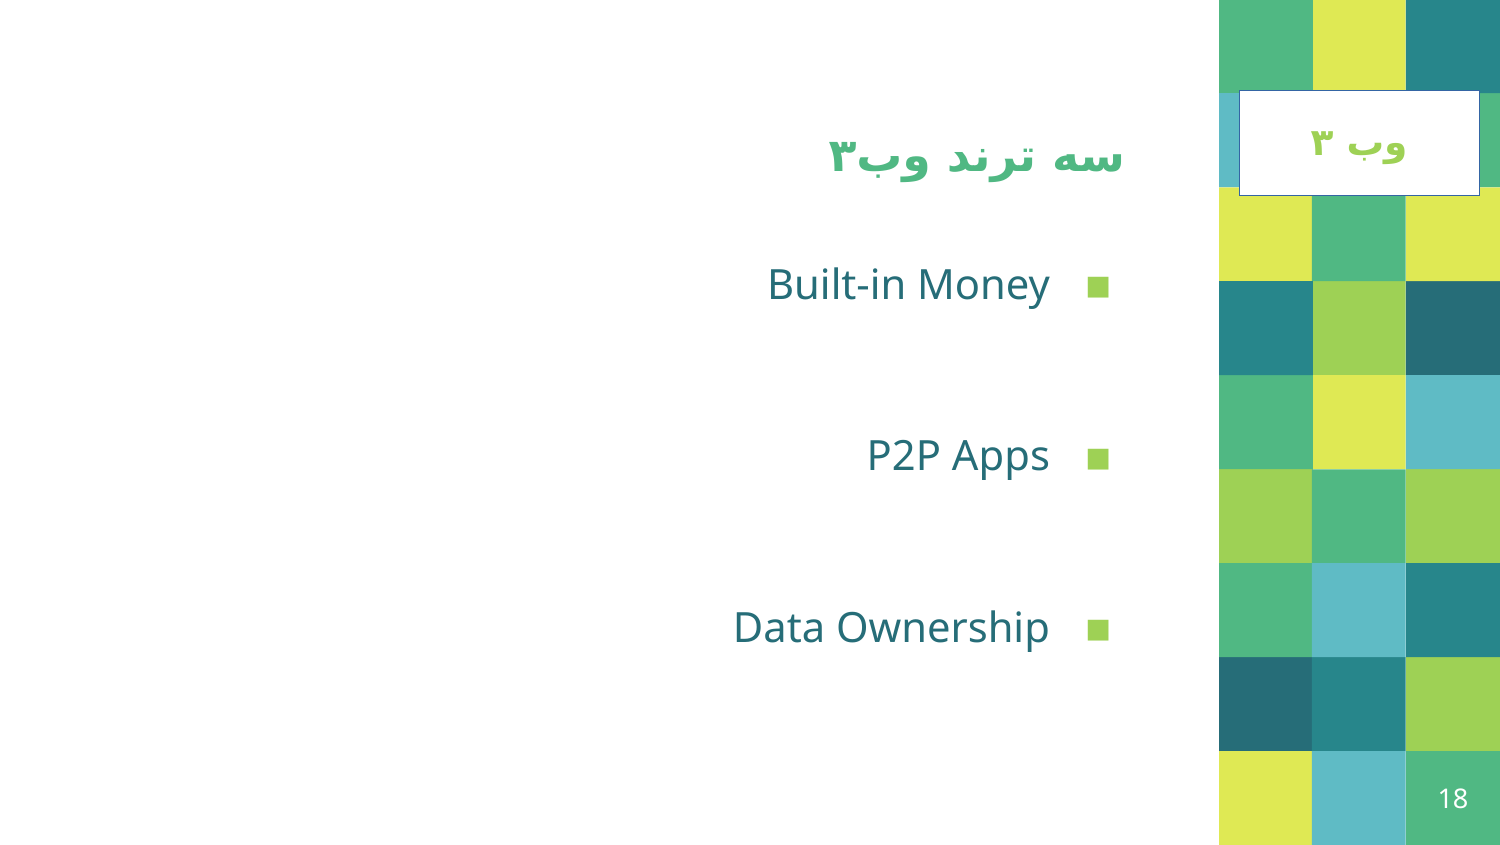

وب ۳
سه ترند وب۳
# Built-in Money
P2P Apps
Data Ownership
18